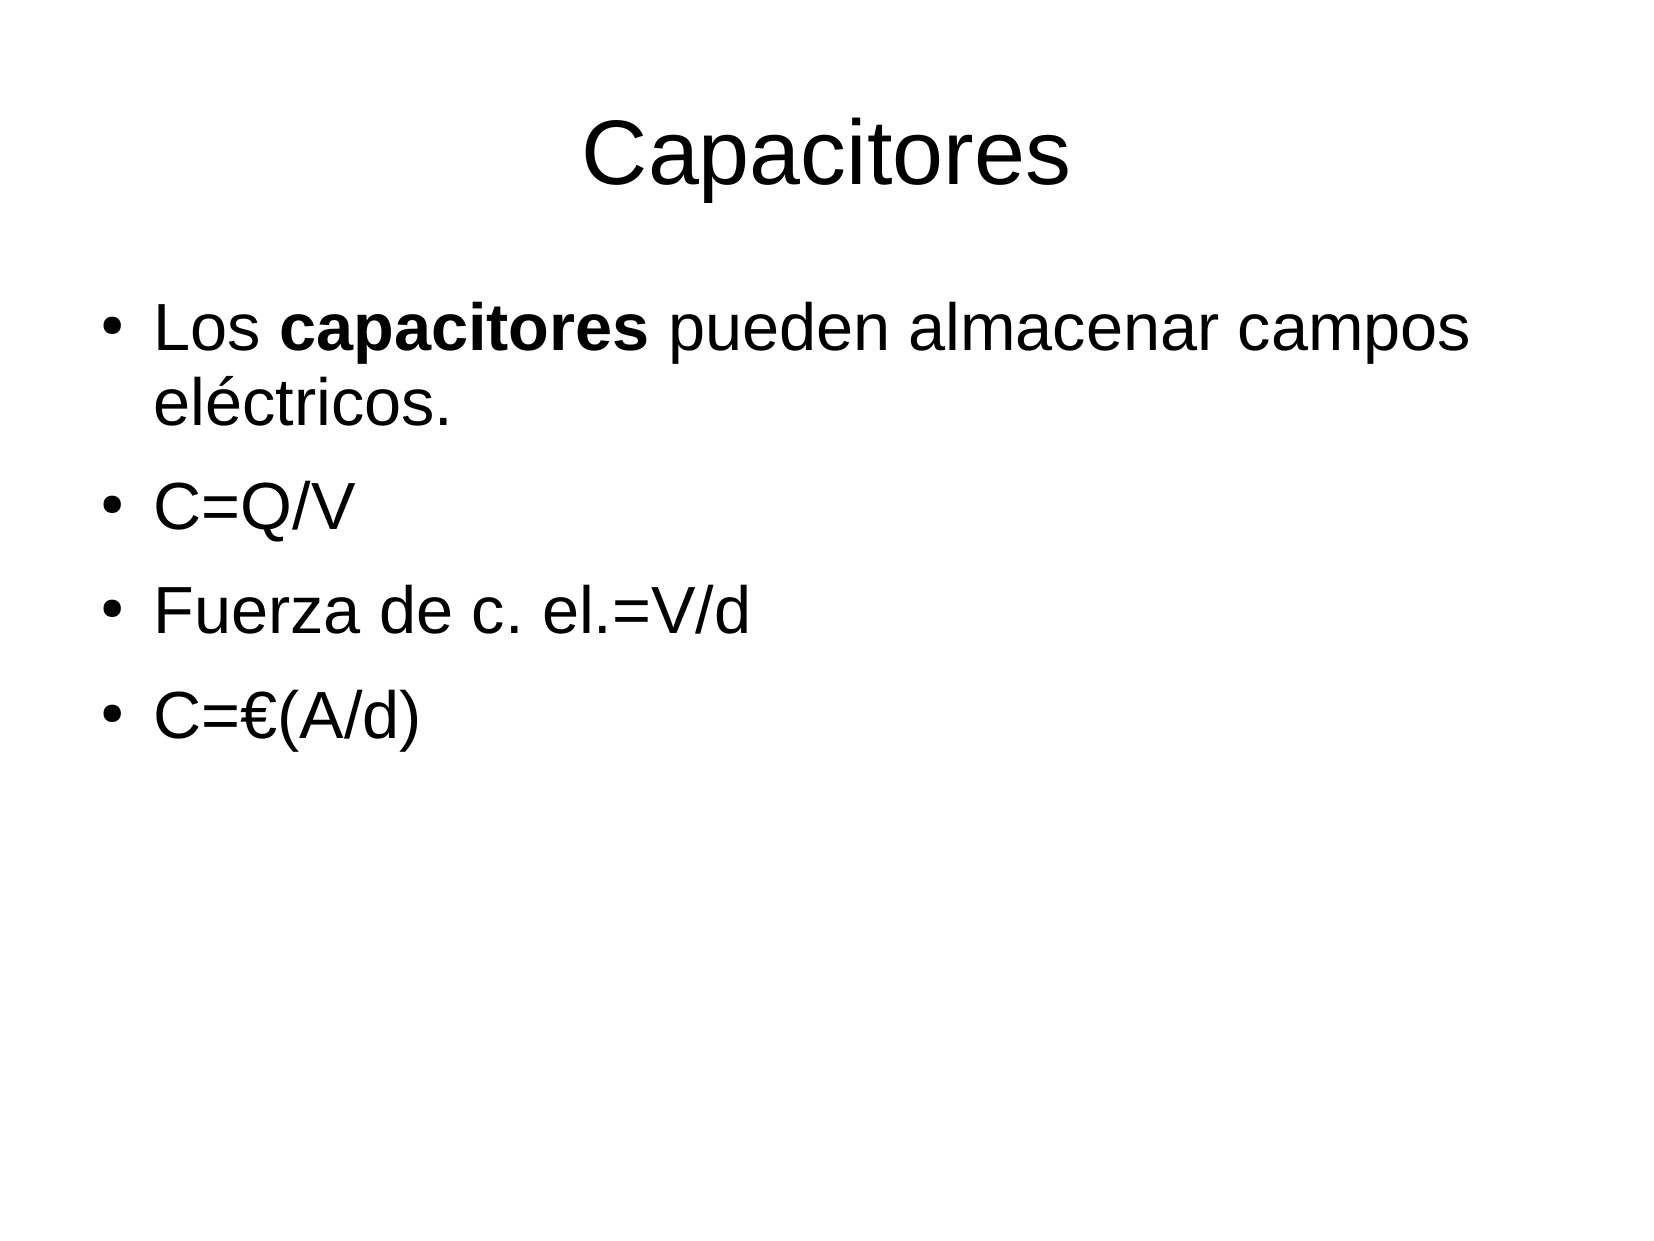

# Capacitores
Los capacitores pueden almacenar campos eléctricos.
C=Q/V
Fuerza de c. el.=V/d
C=€(A/d)